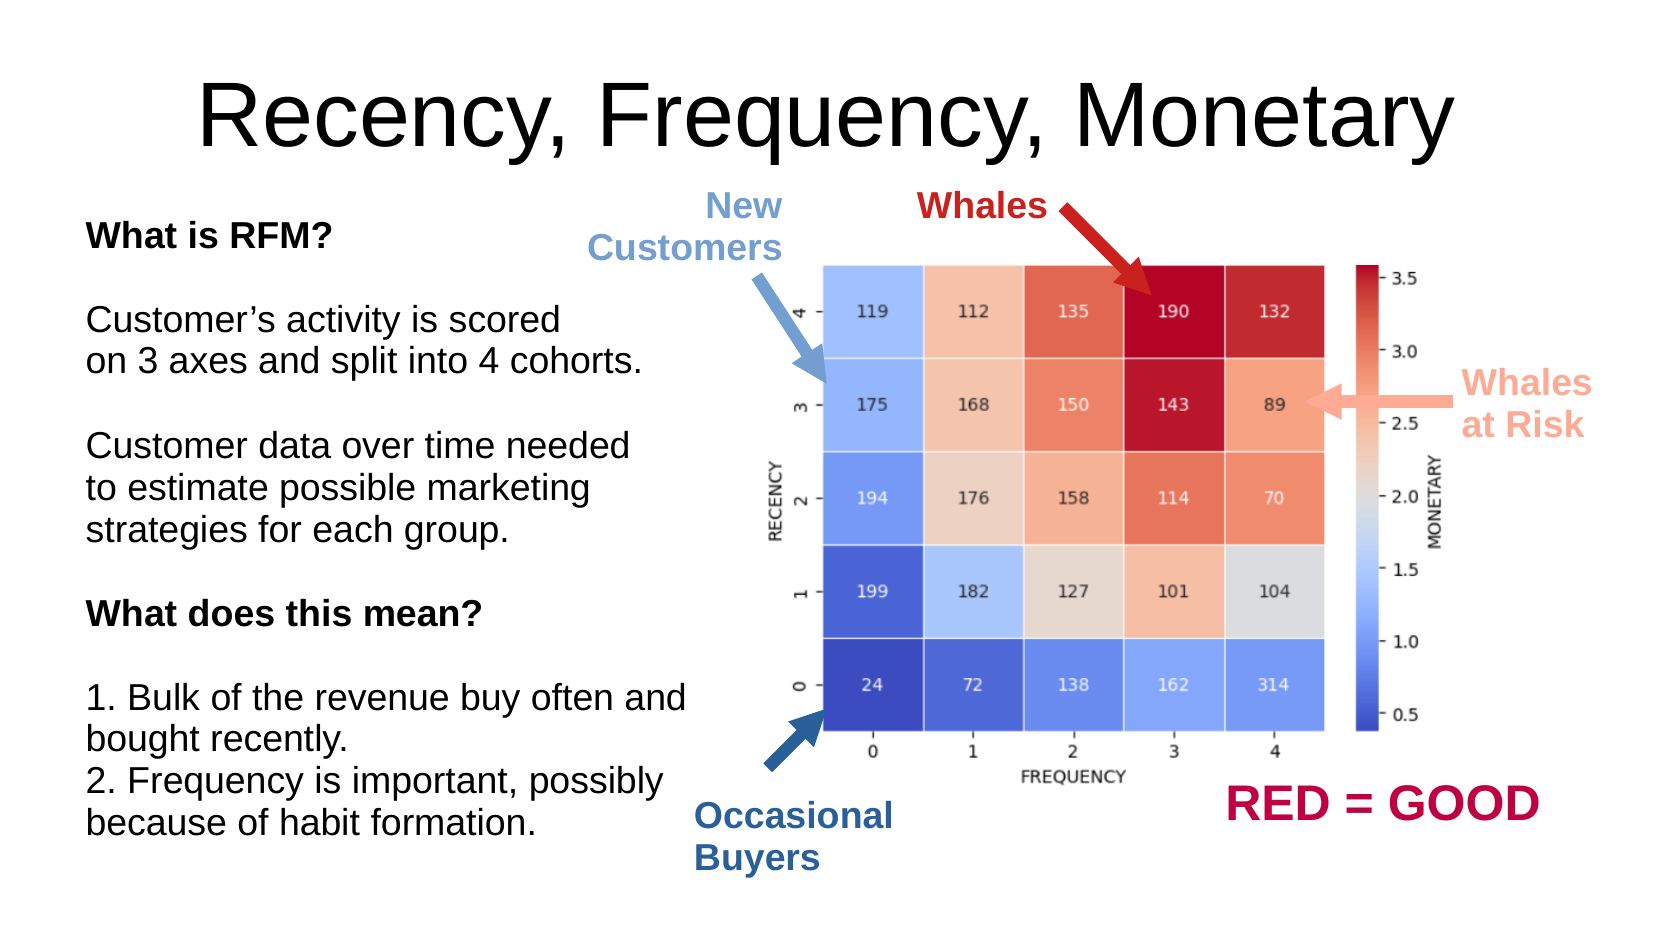

# Recency, Frequency, Monetary
New Customers
Whales
What is RFM?
Customer’s activity is scored
on 3 axes and split into 4 cohorts.
Customer data over time needed
to estimate possible marketing
strategies for each group.
What does this mean?
1. Bulk of the revenue buy often and bought recently.
2. Frequency is important, possibly because of habit formation.
Whales
at Risk
RED = GOOD
Occasional Buyers